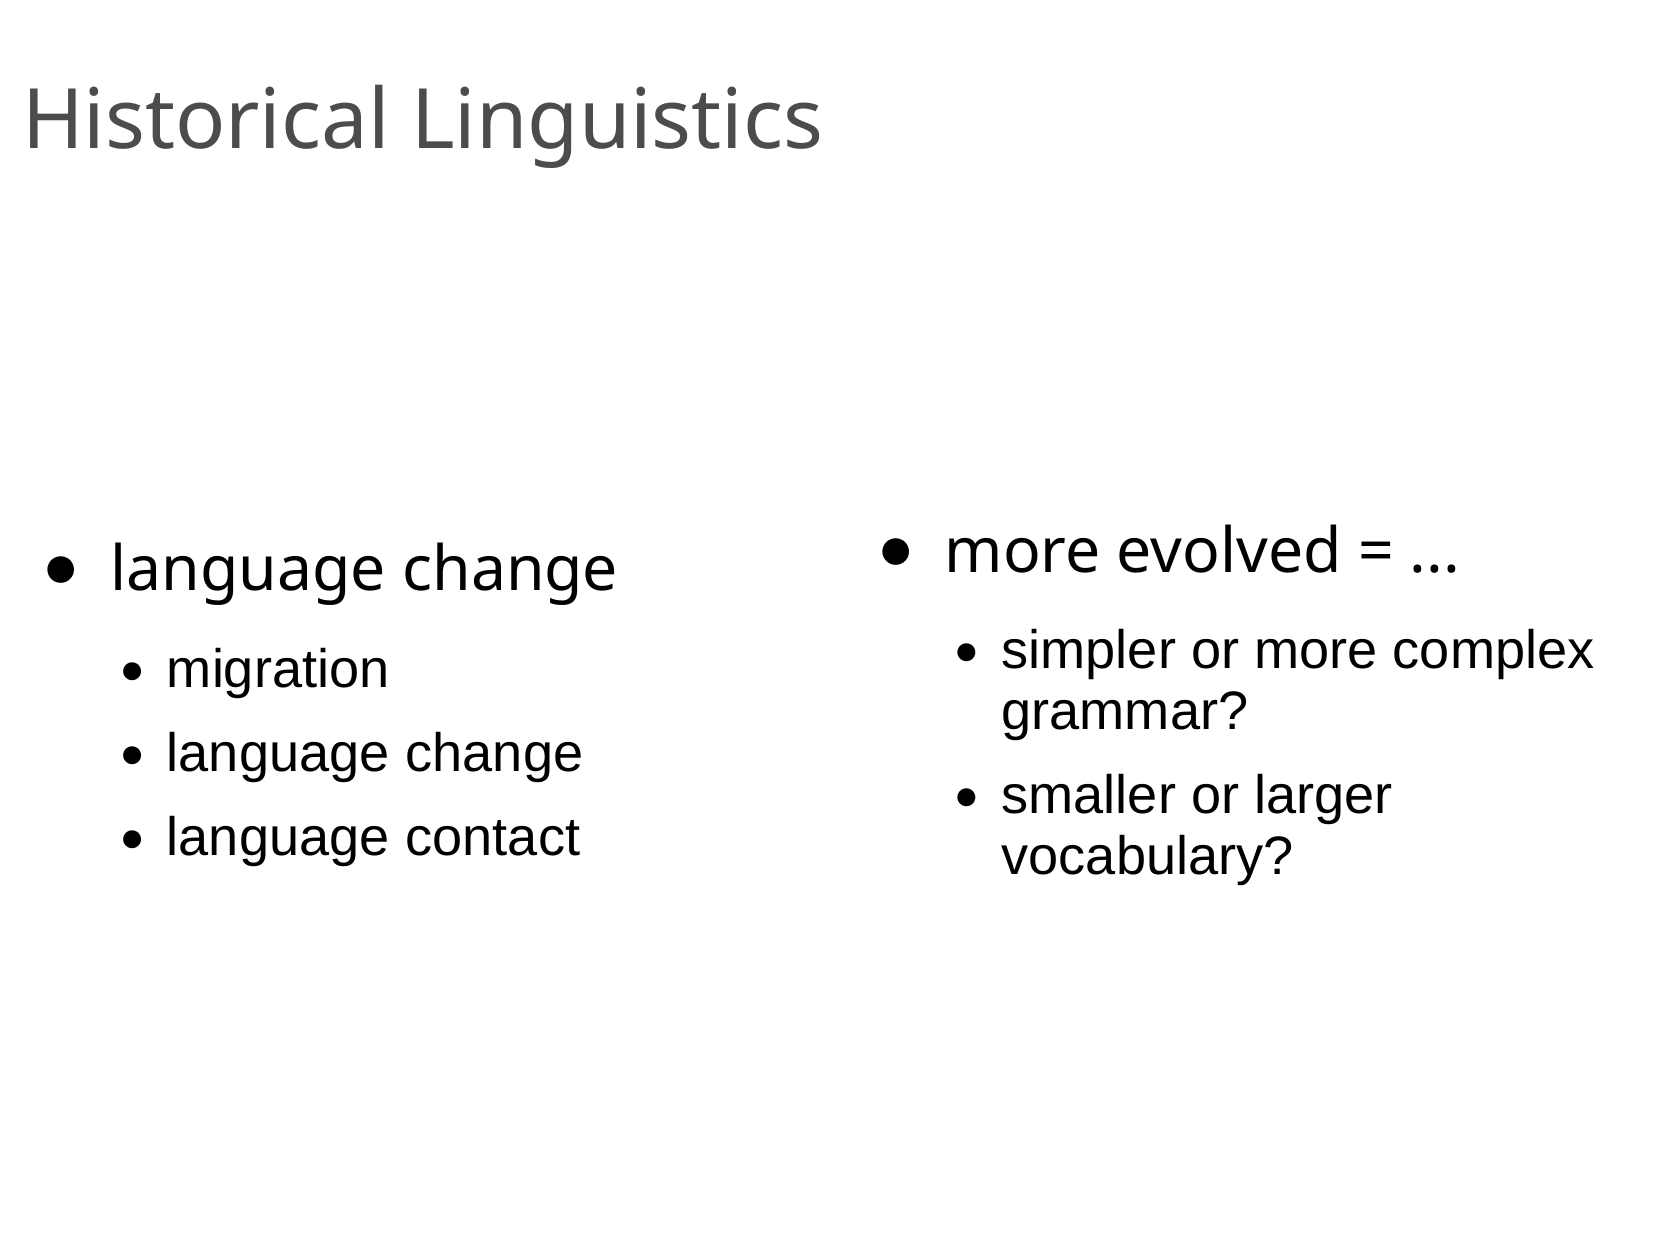

# Historical Linguistics
language change
migration
language change
language contact
more evolved = ...
simpler or more complex grammar?
smaller or larger vocabulary?